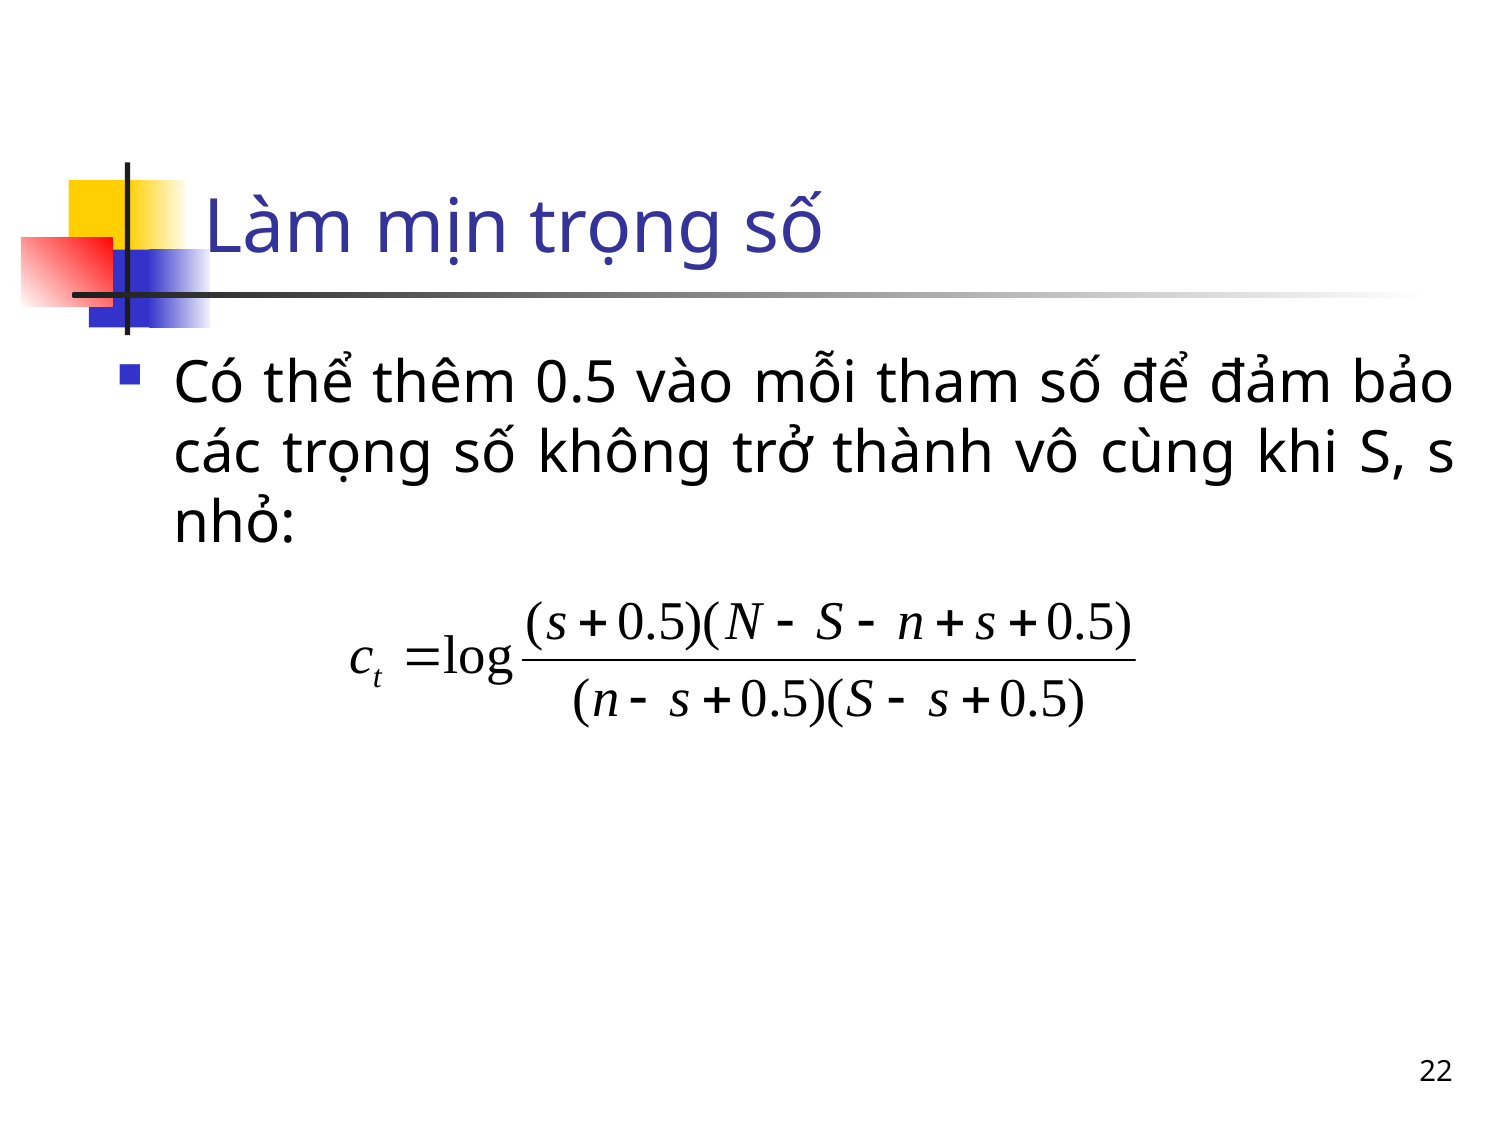

# Làm mịn trọng số
Có thể thêm 0.5 vào mỗi tham số để đảm bảo các trọng số không trở thành vô cùng khi S, s nhỏ: